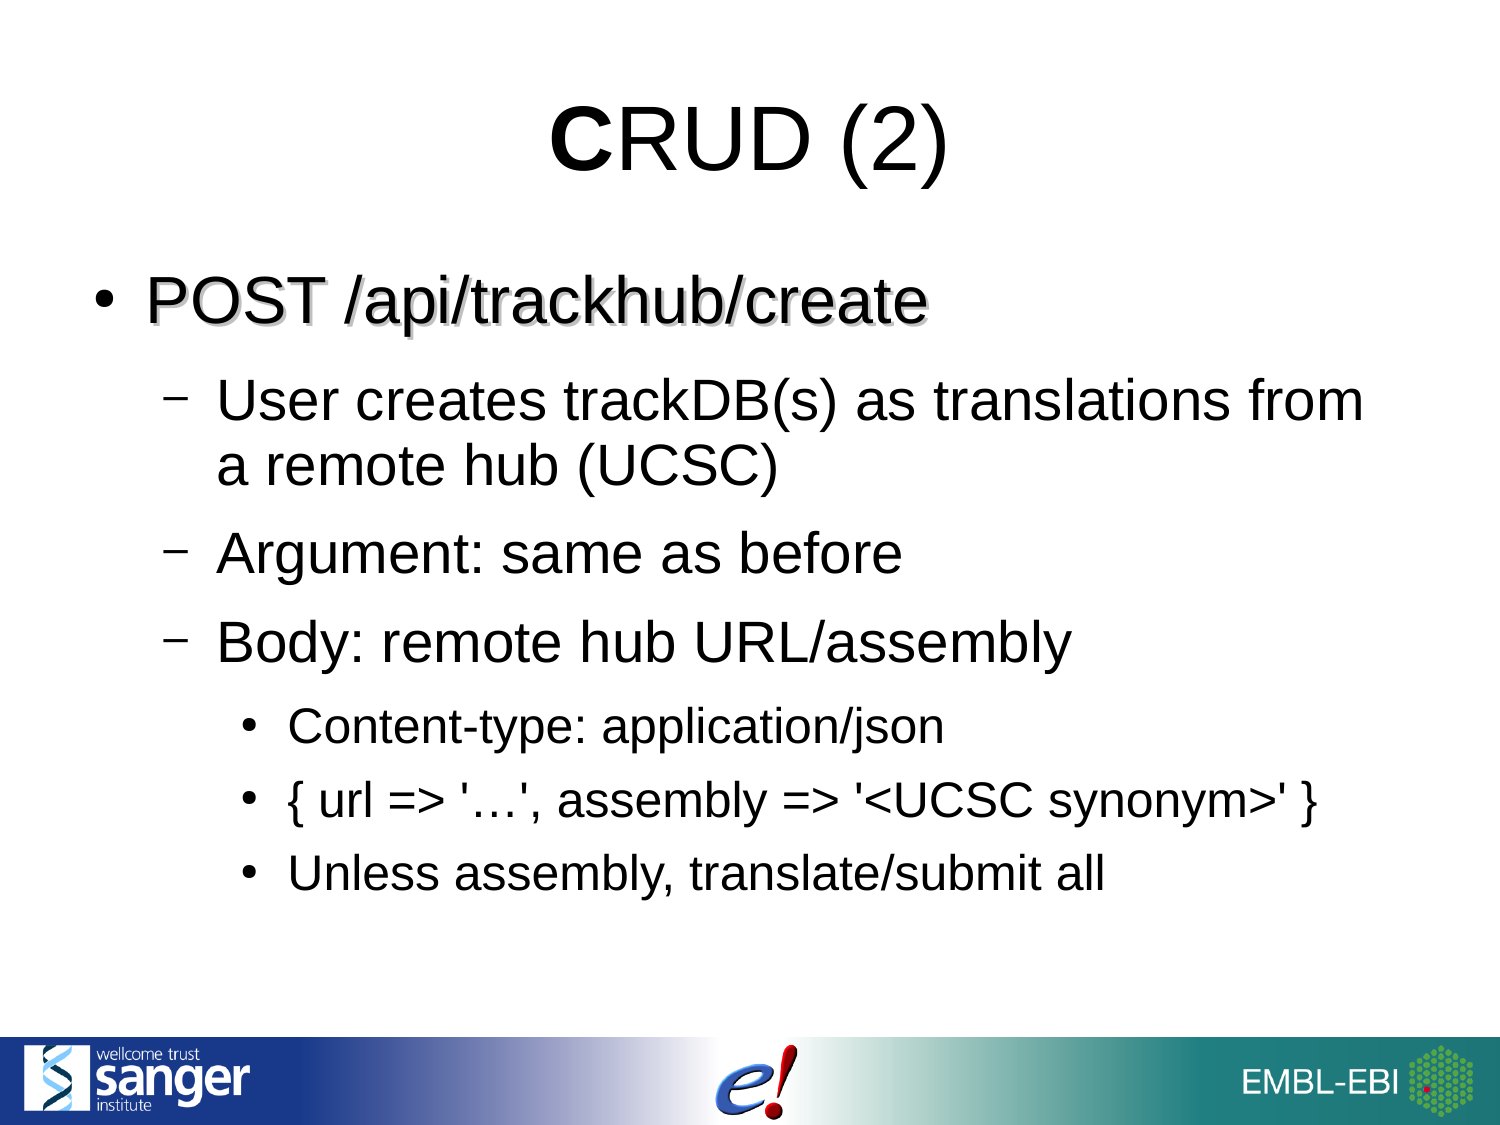

# CRUD (2)
POST /api/trackhub/create
User creates trackDB(s) as translations from a remote hub (UCSC)
Argument: same as before
Body: remote hub URL/assembly
Content-type: application/json
{ url => '…', assembly => '<UCSC synonym>' }
Unless assembly, translate/submit all